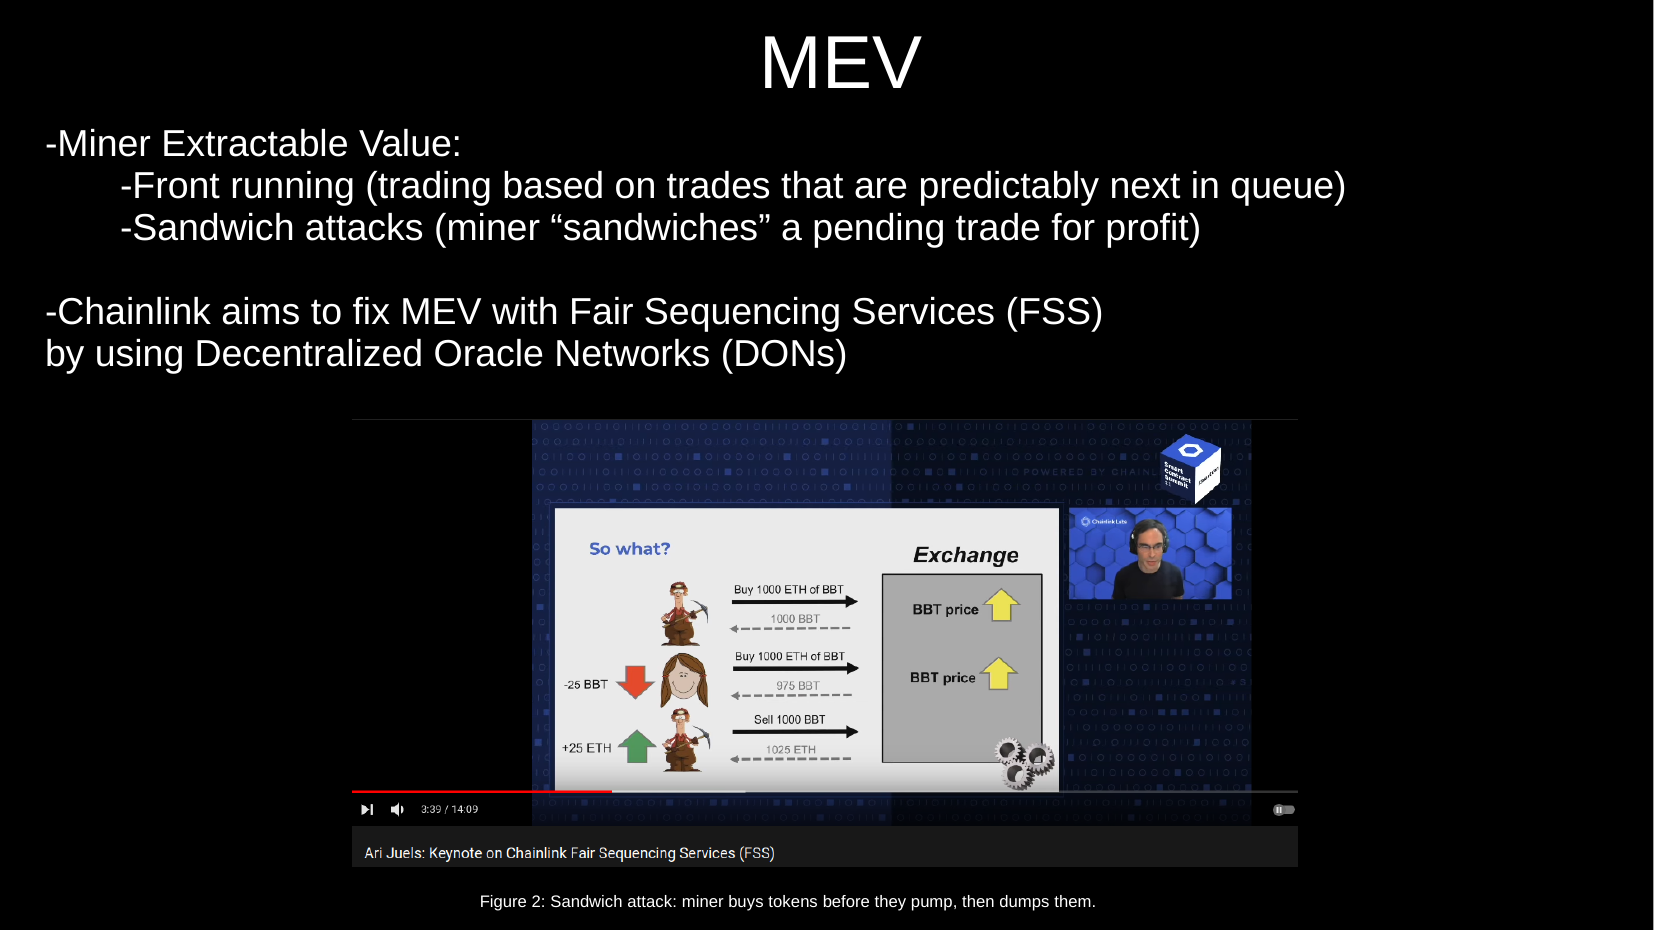

# -Miner Extractable Value: -Front running (trading based on trades that are predictably next in queue) -Sandwich attacks (miner “sandwiches” a pending trade for profit) -Chainlink aims to fix MEV with Fair Sequencing Services (FSS) by using Decentralized Oracle Networks (DONs)
MEV
Figure 2: Sandwich attack: miner buys tokens before they pump, then dumps them.